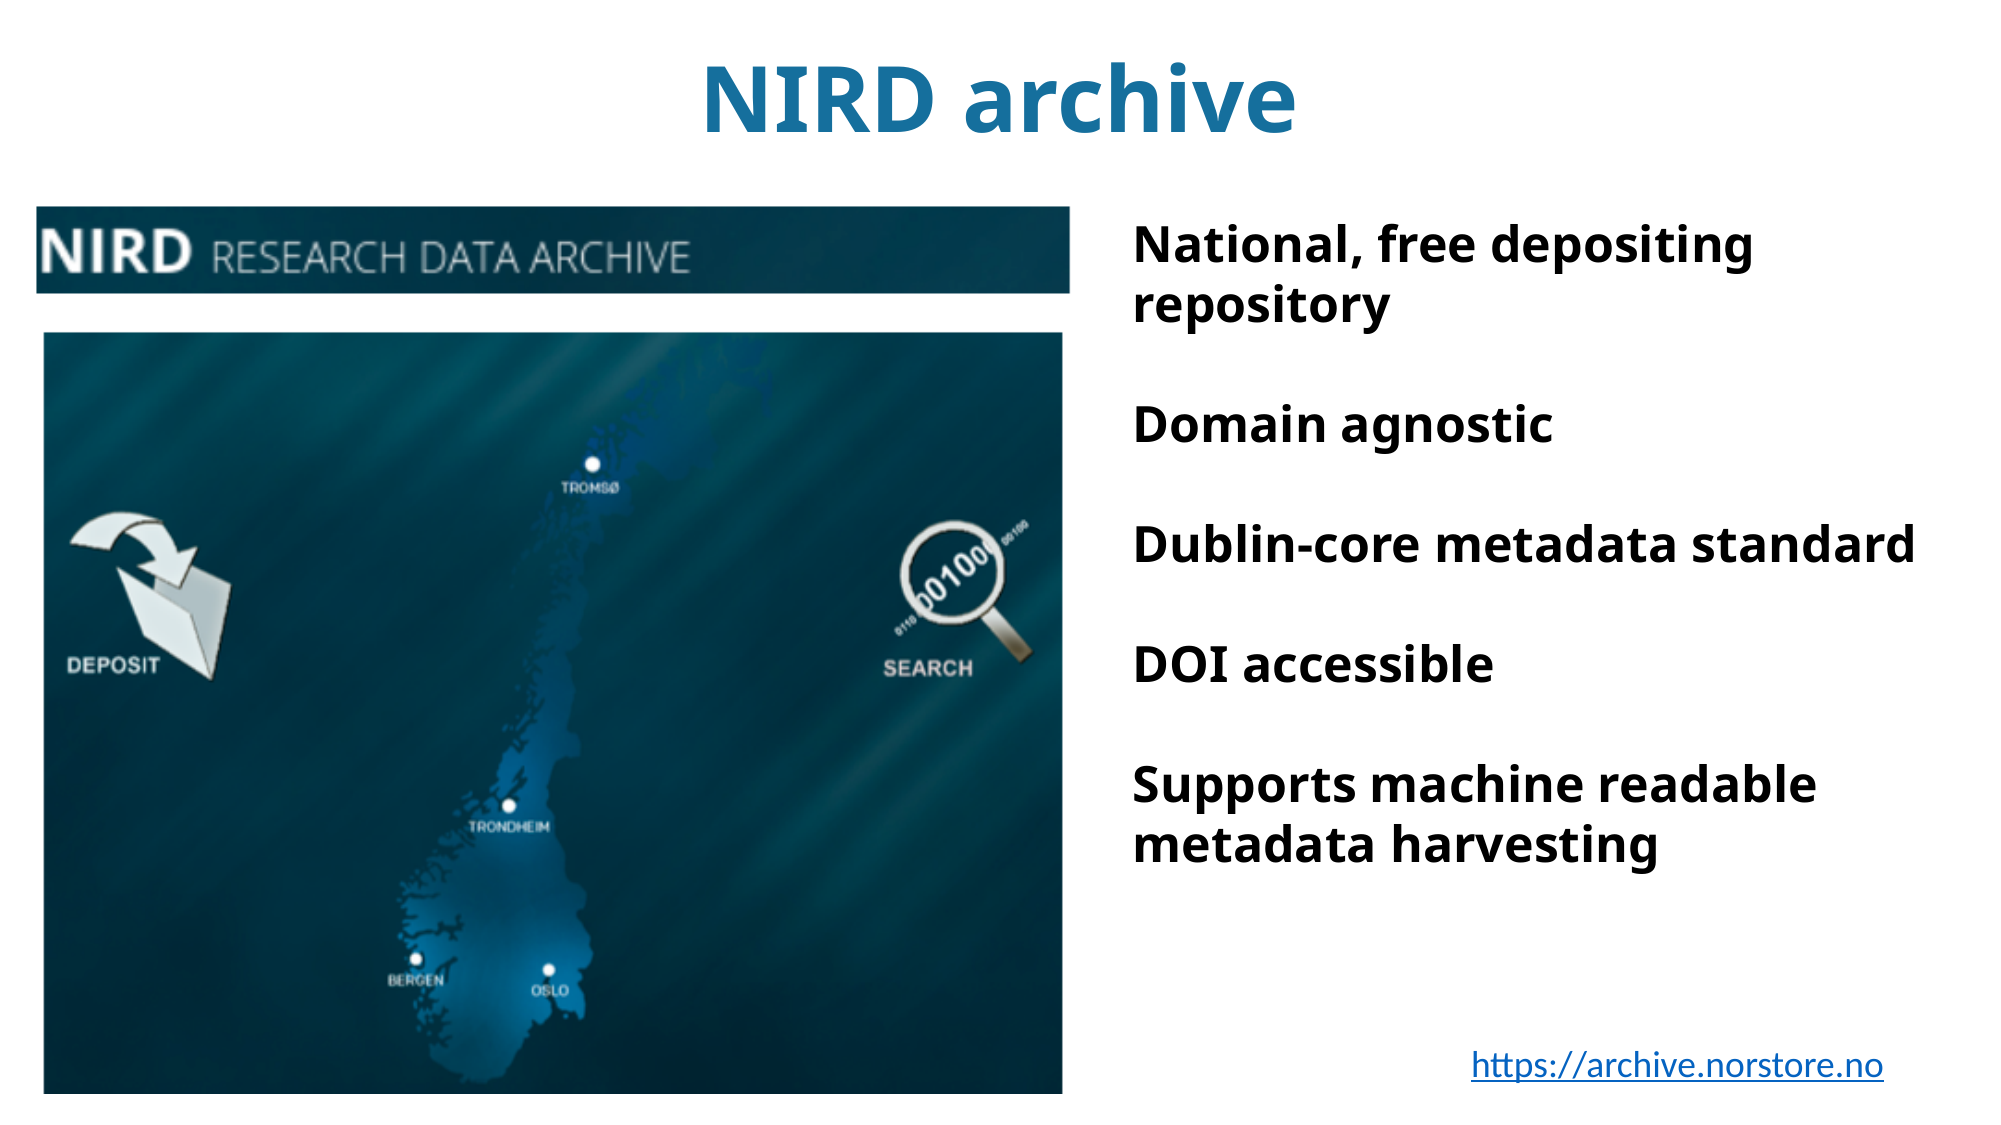

# NIRD archive
National, free depositing repository
Domain agnostic
Dublin-core metadata standard
DOI accessible
Supports machine readable metadata harvesting
https://archive.norstore.no